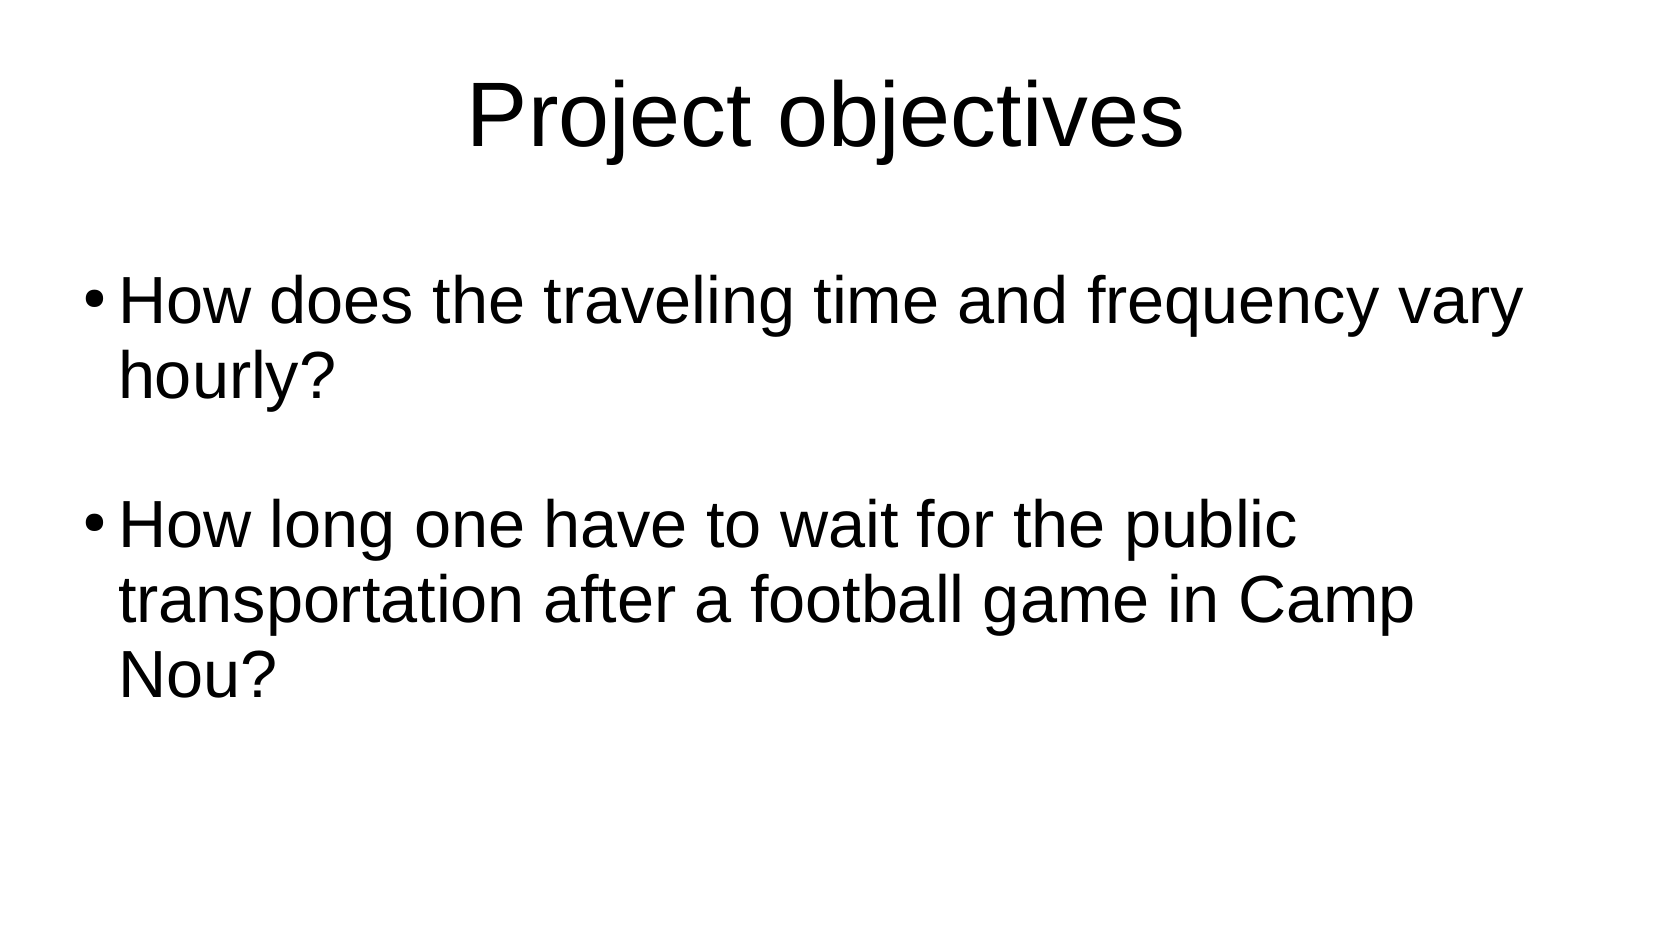

# Project objectives
How does the traveling time and frequency vary hourly?
How long one have to wait for the public transportation after a football game in Camp Nou?